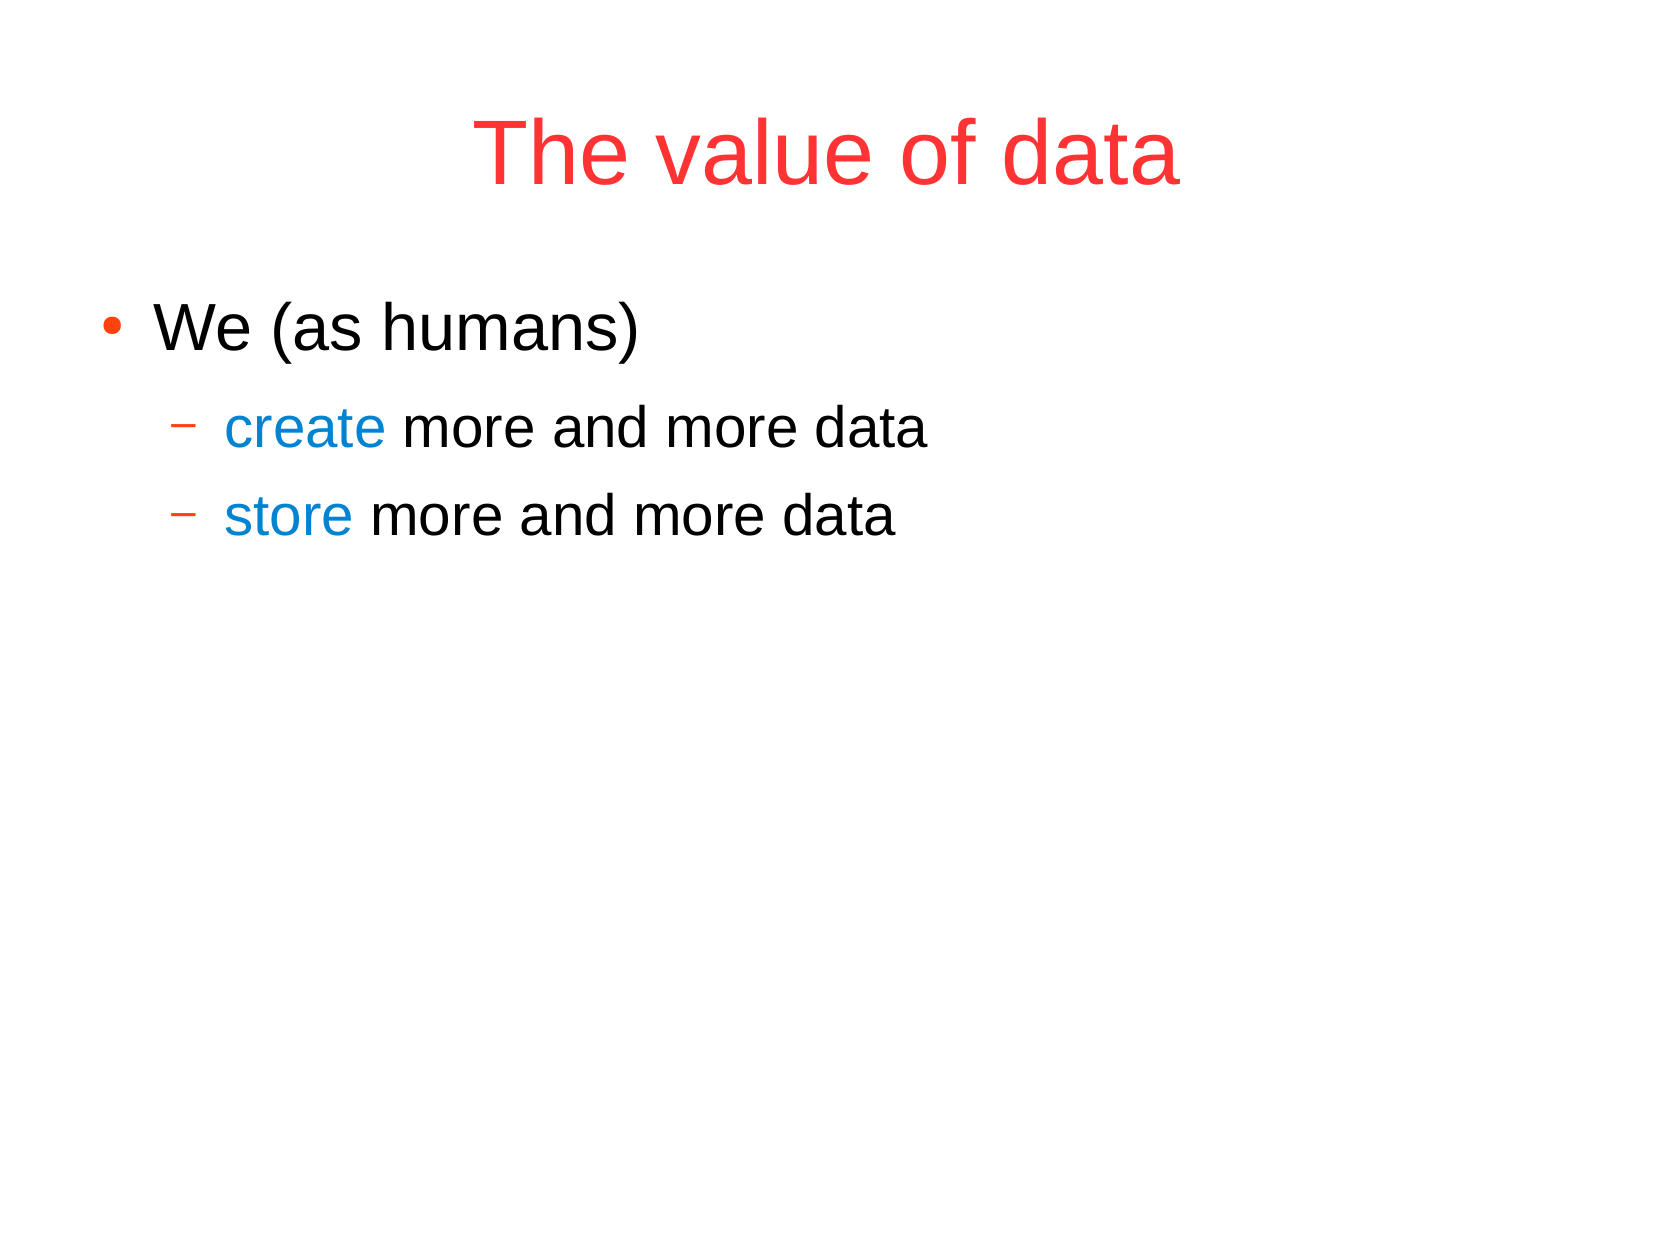

# The value of data
We (as humans)
create more and more data
store more and more data